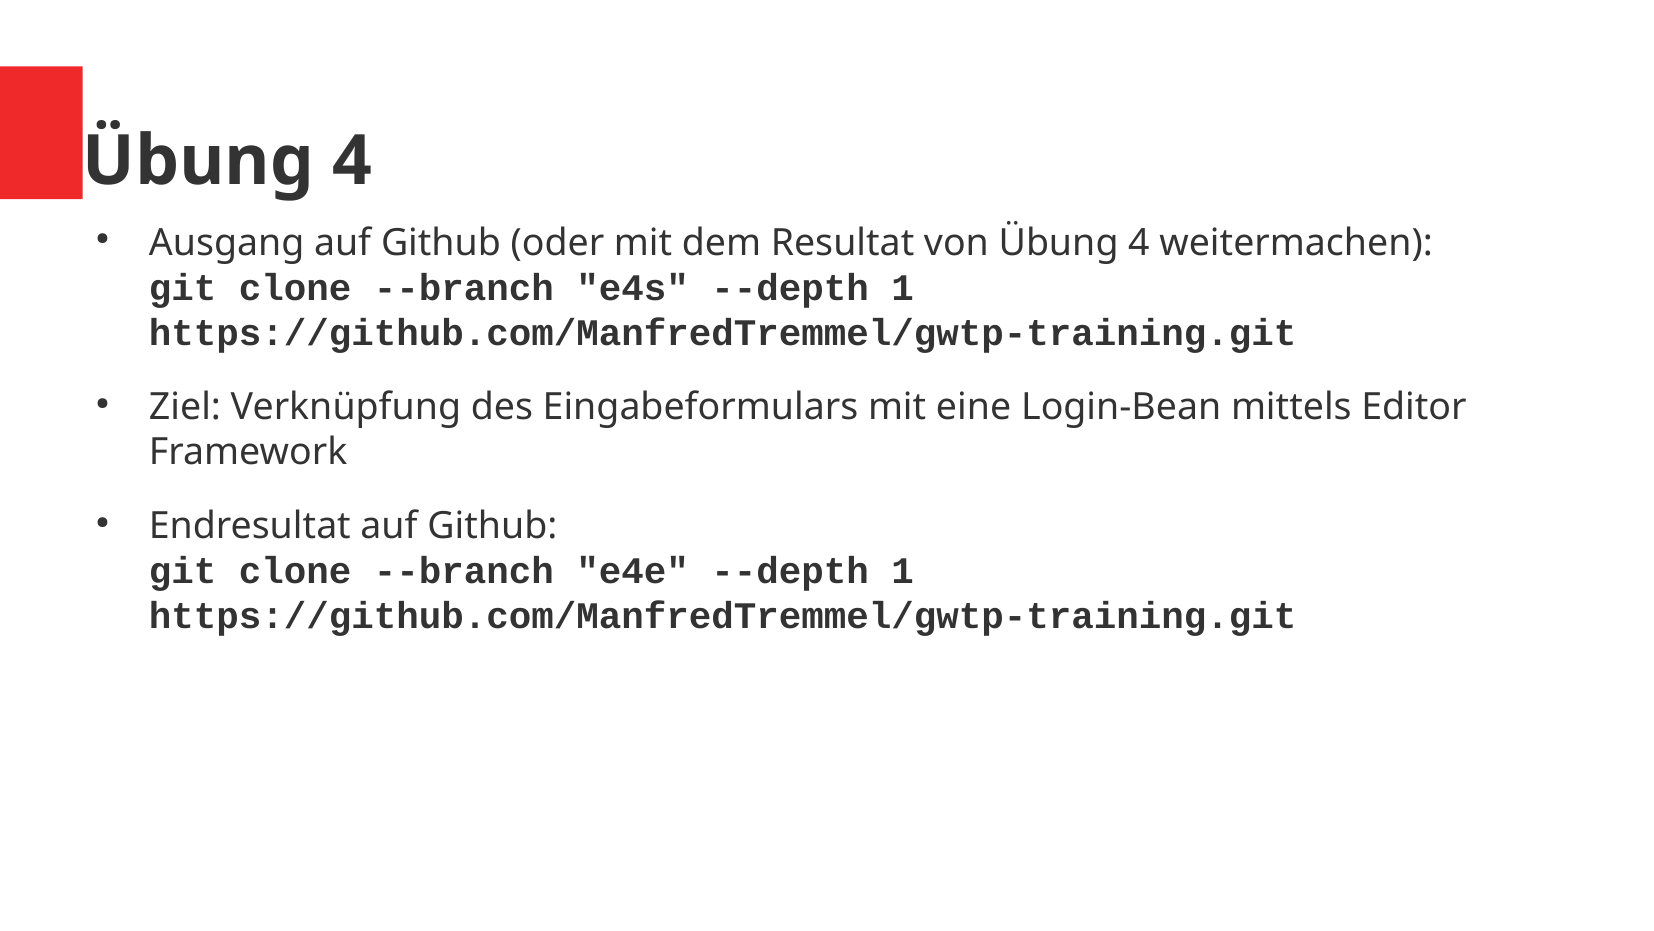

# Übung 4
Ausgang auf Github (oder mit dem Resultat von Übung 4 weitermachen):
git clone --branch "e4s" --depth 1 https://github.com/ManfredTremmel/gwtp-training.git
Ziel: Verknüpfung des Eingabeformulars mit eine Login-Bean mittels Editor Framework
Endresultat auf Github:
git clone --branch "e4e" --depth 1 https://github.com/ManfredTremmel/gwtp-training.git